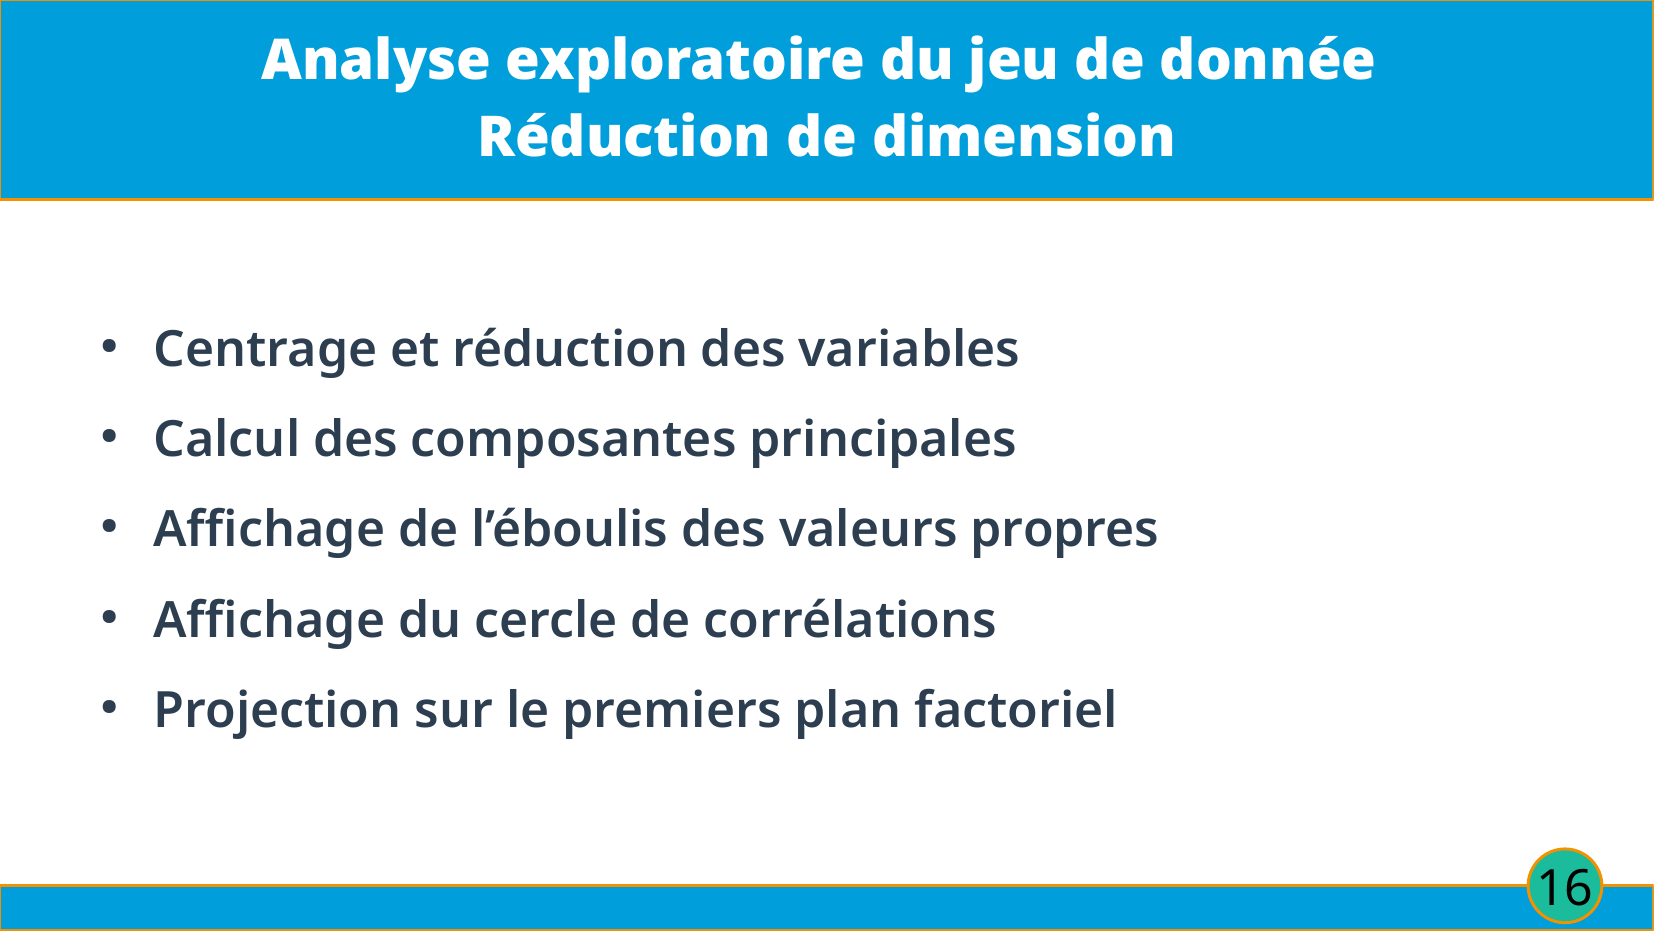

# Analyse exploratoire du jeu de donnée Réduction de dimension
Centrage et réduction des variables
Calcul des composantes principales
Affichage de l’éboulis des valeurs propres
Affichage du cercle de corrélations
Projection sur le premiers plan factoriel